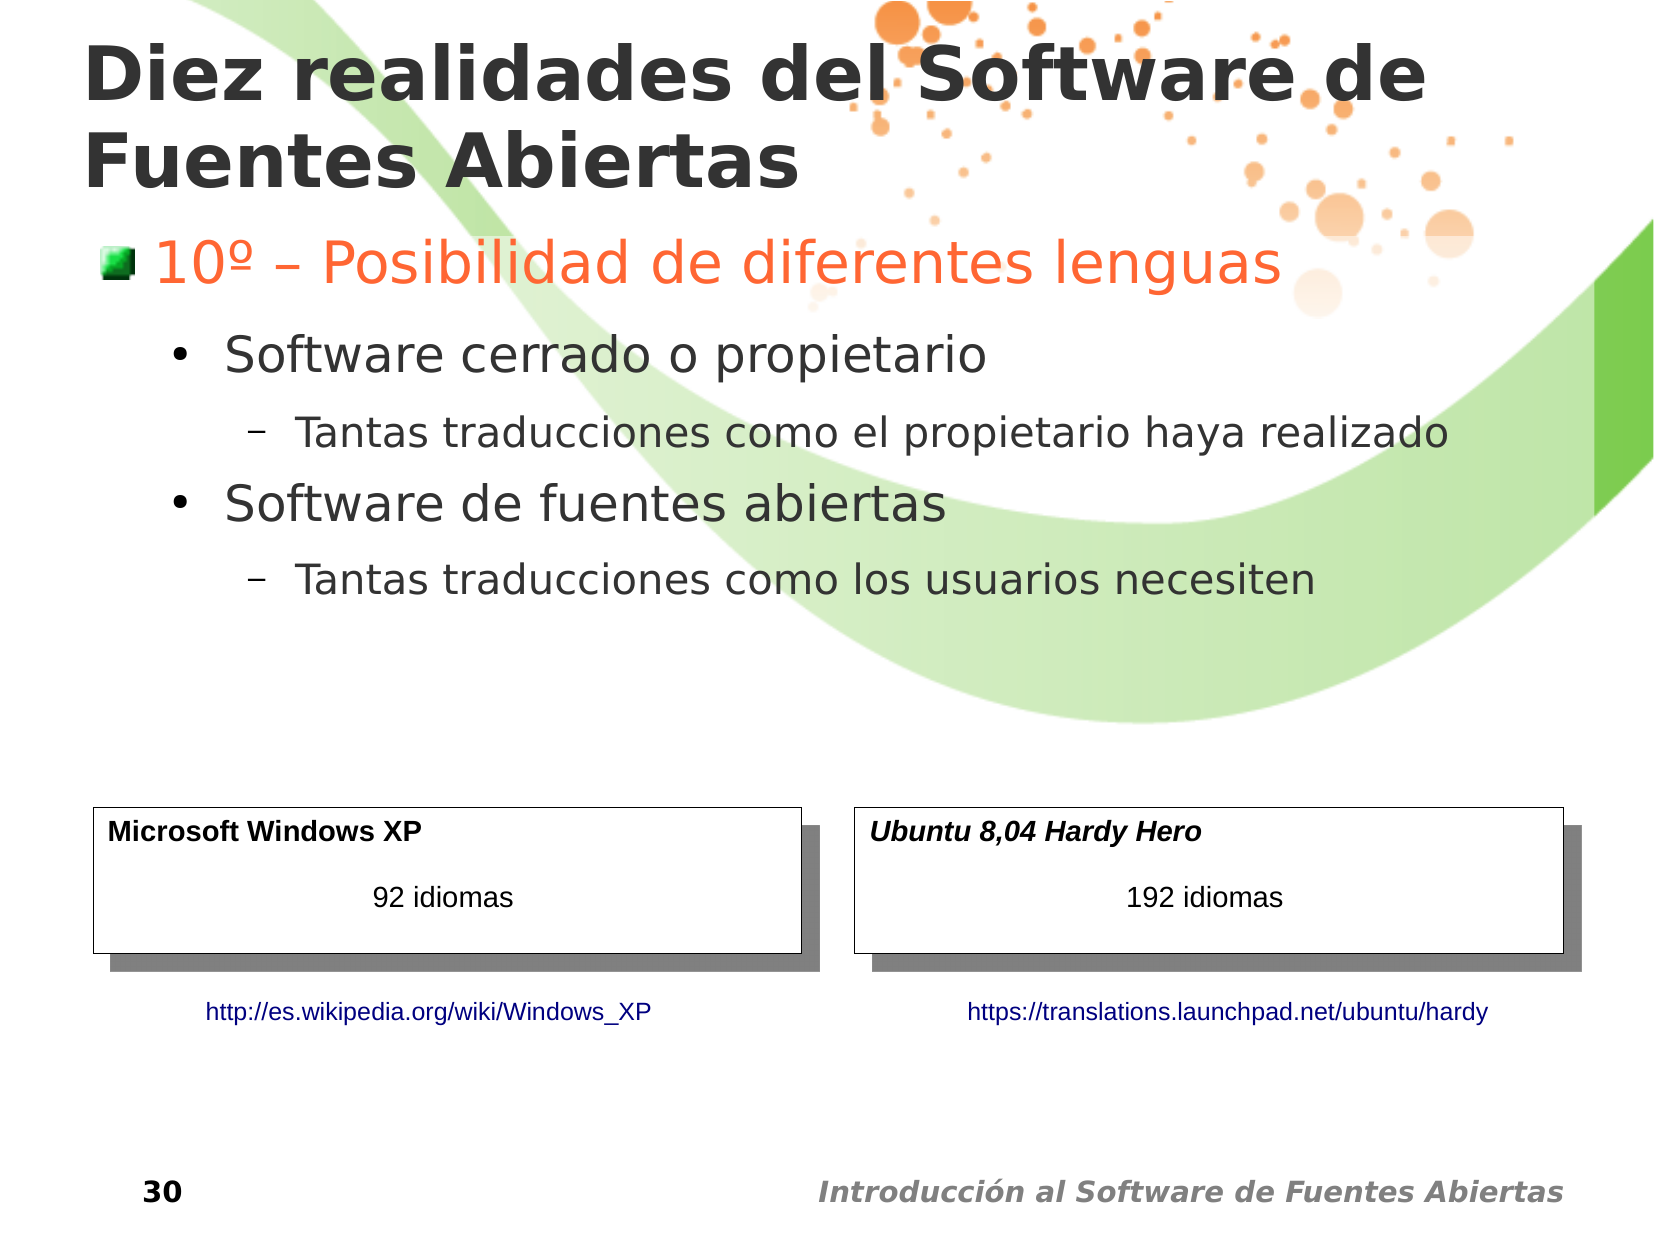

# Diez realidades del Software de Fuentes Abiertas
10º – Posibilidad de diferentes lenguas
Software cerrado o propietario
Tantas traducciones como el propietario haya realizado
Software de fuentes abiertas
Tantas traducciones como los usuarios necesiten
Microsoft Windows XP
92 idiomas
Ubuntu 8,04 Hardy Hero
192 idiomas
https://translations.launchpad.net/ubuntu/hardy
http://es.wikipedia.org/wiki/Windows_XP